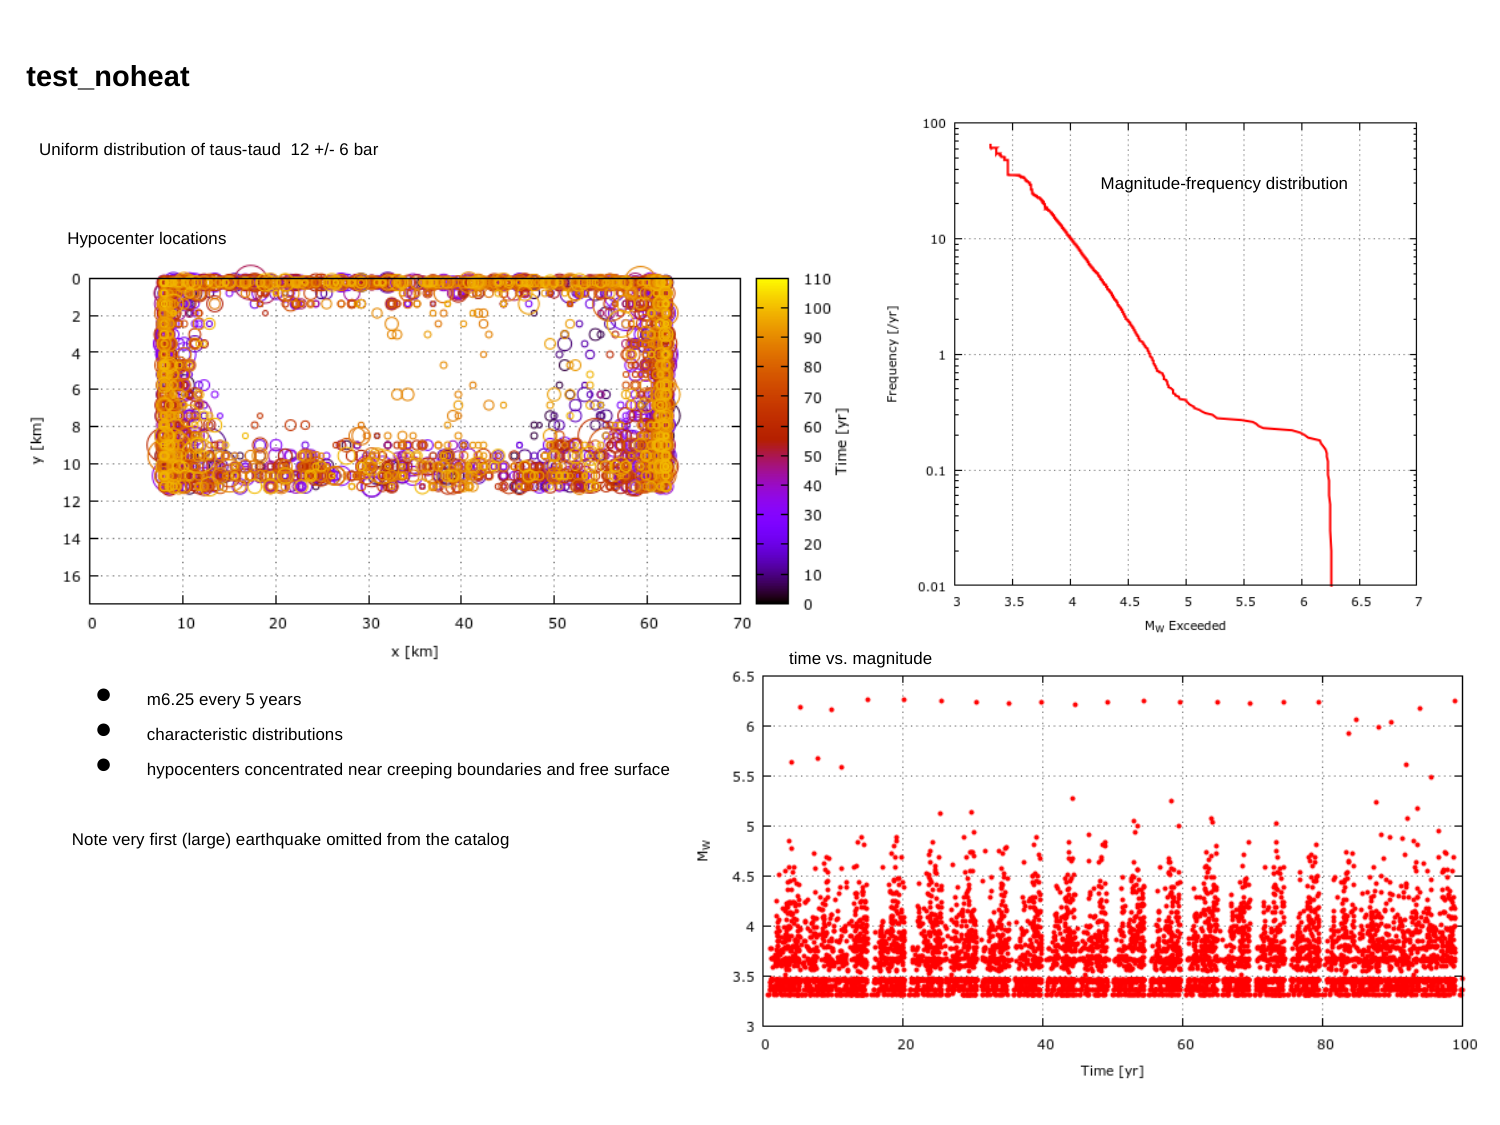

# test_noheat
Uniform distribution of taus-taud 12 +/- 6 bar
Magnitude-frequency distribution
Hypocenter locations
time vs. magnitude
m6.25 every 5 years
characteristic distributions
hypocenters concentrated near creeping boundaries and free surface
Note very first (large) earthquake omitted from the catalog